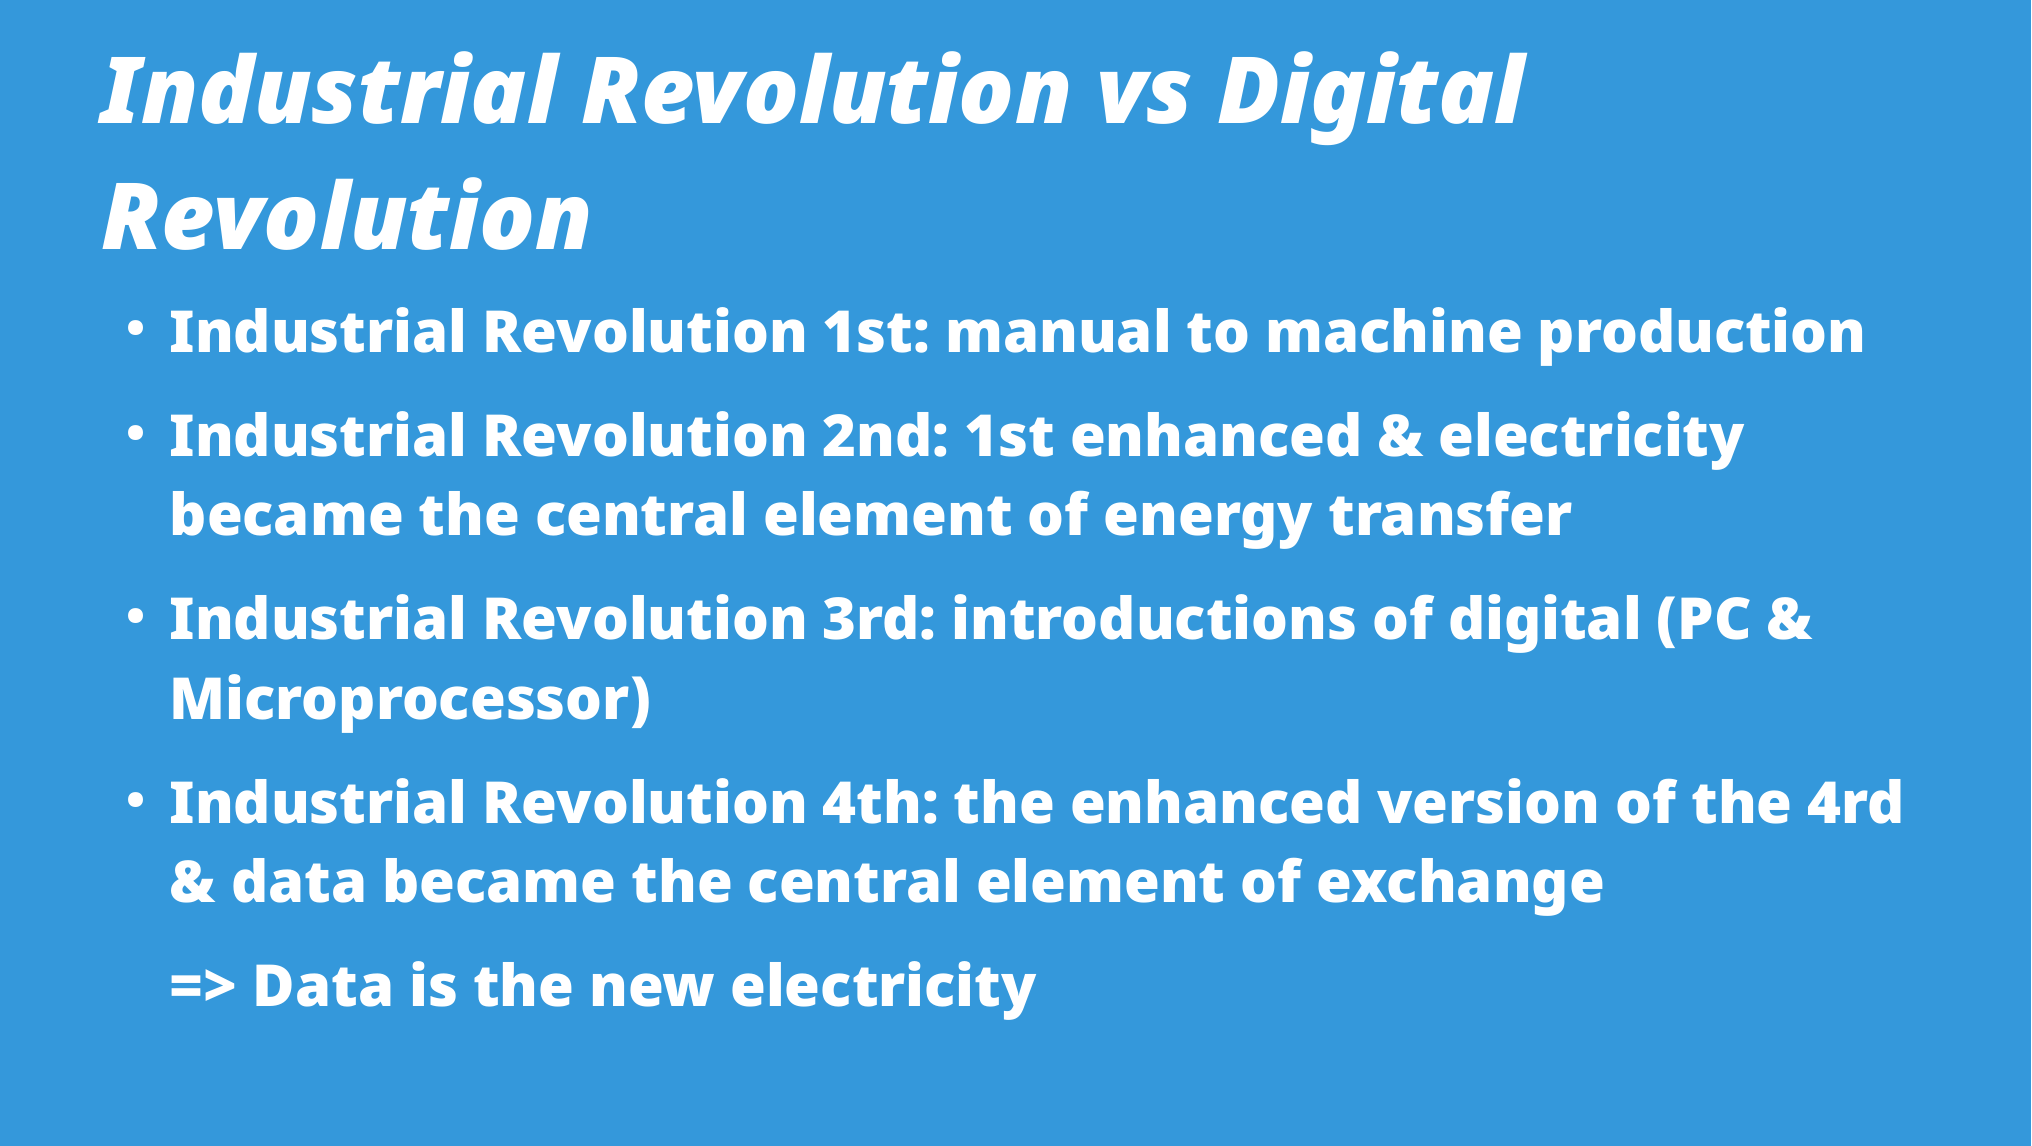

# Industrial Revolution vs Digital Revolution
Industrial Revolution 1st: manual to machine production
Industrial Revolution 2nd: 1st enhanced & electricity became the central element of energy transfer
Industrial Revolution 3rd: introductions of digital (PC & Microprocessor)
Industrial Revolution 4th: the enhanced version of the 4rd & data became the central element of exchange
=> Data is the new electricity